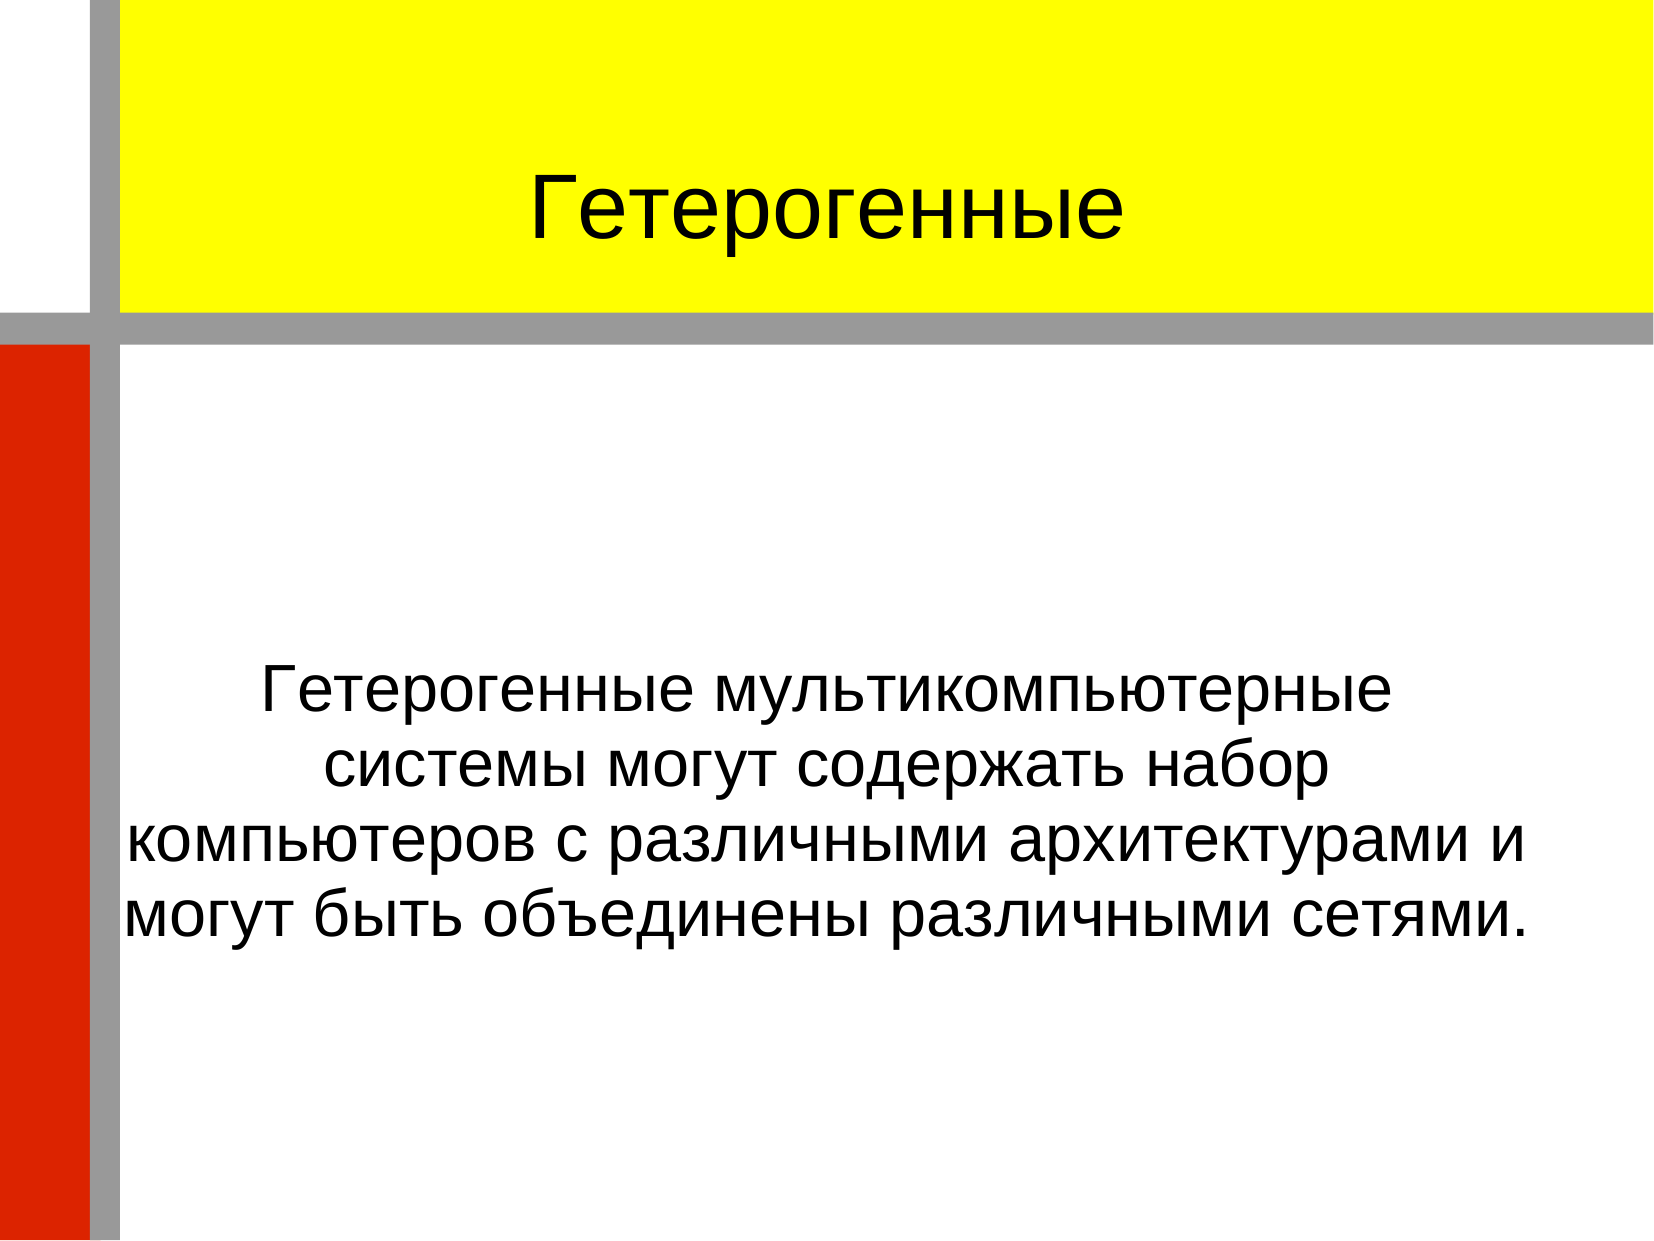

# Гетерогенные
Гетерогенные мультикомпьютерные системы могут содержать набор компьютеров с различными архитектурами и могут быть объединены различными сетями.